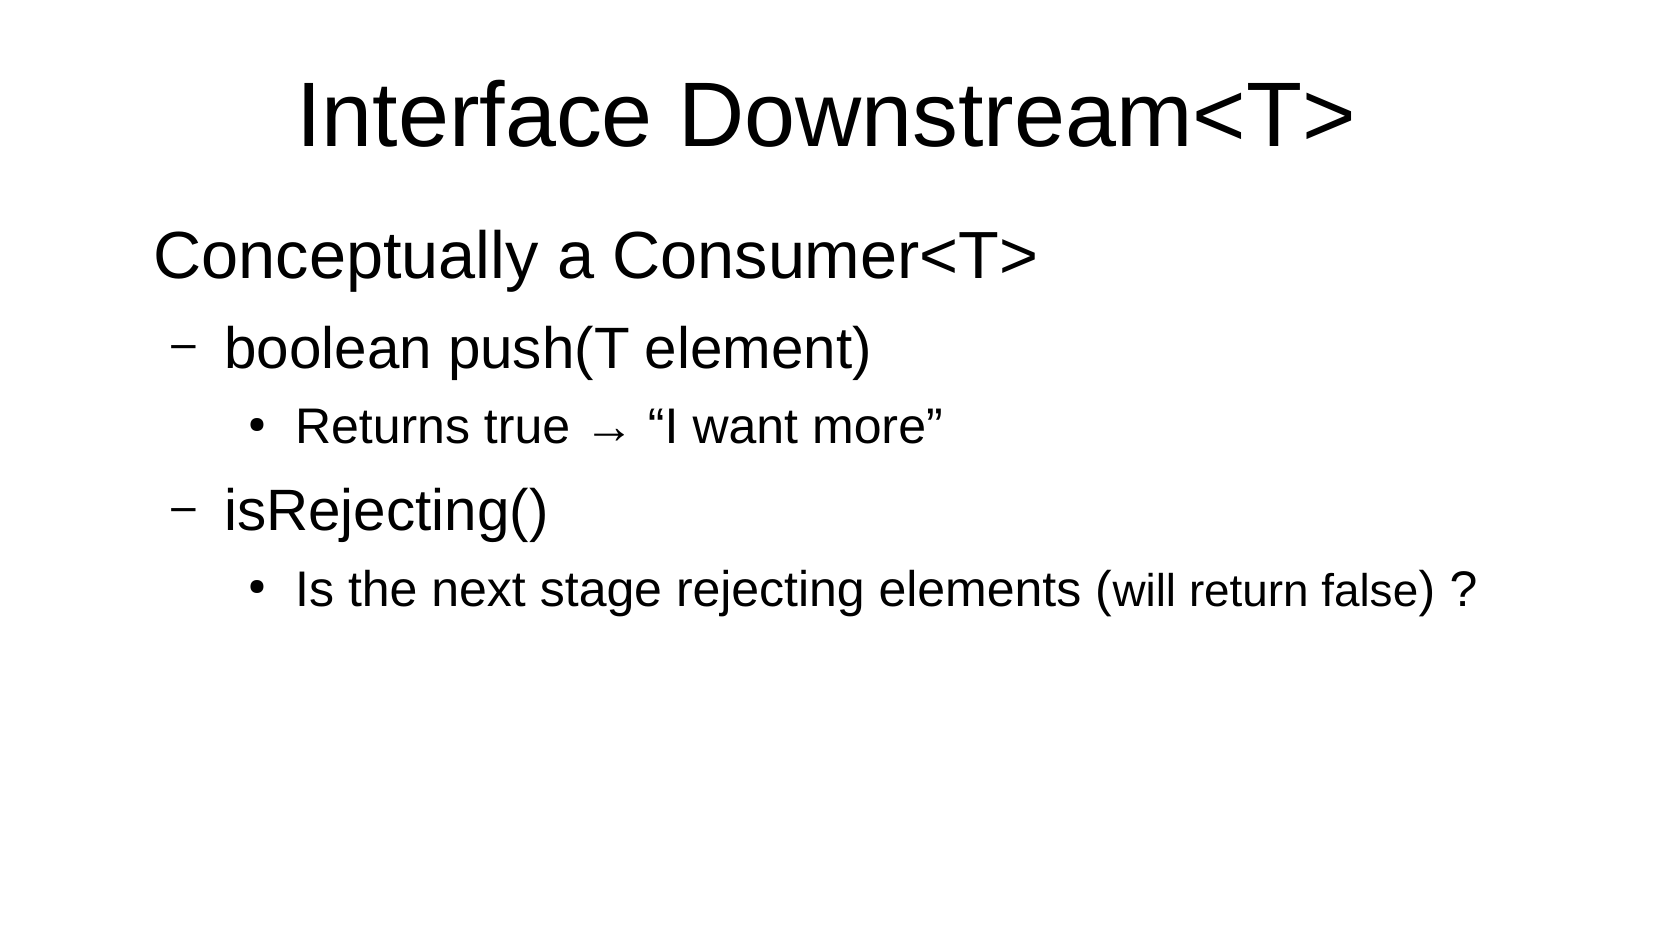

# Interface Downstream<T>
Conceptually a Consumer<T>
boolean push(T element)
Returns true → “I want more”
isRejecting()
Is the next stage rejecting elements (will return false) ?